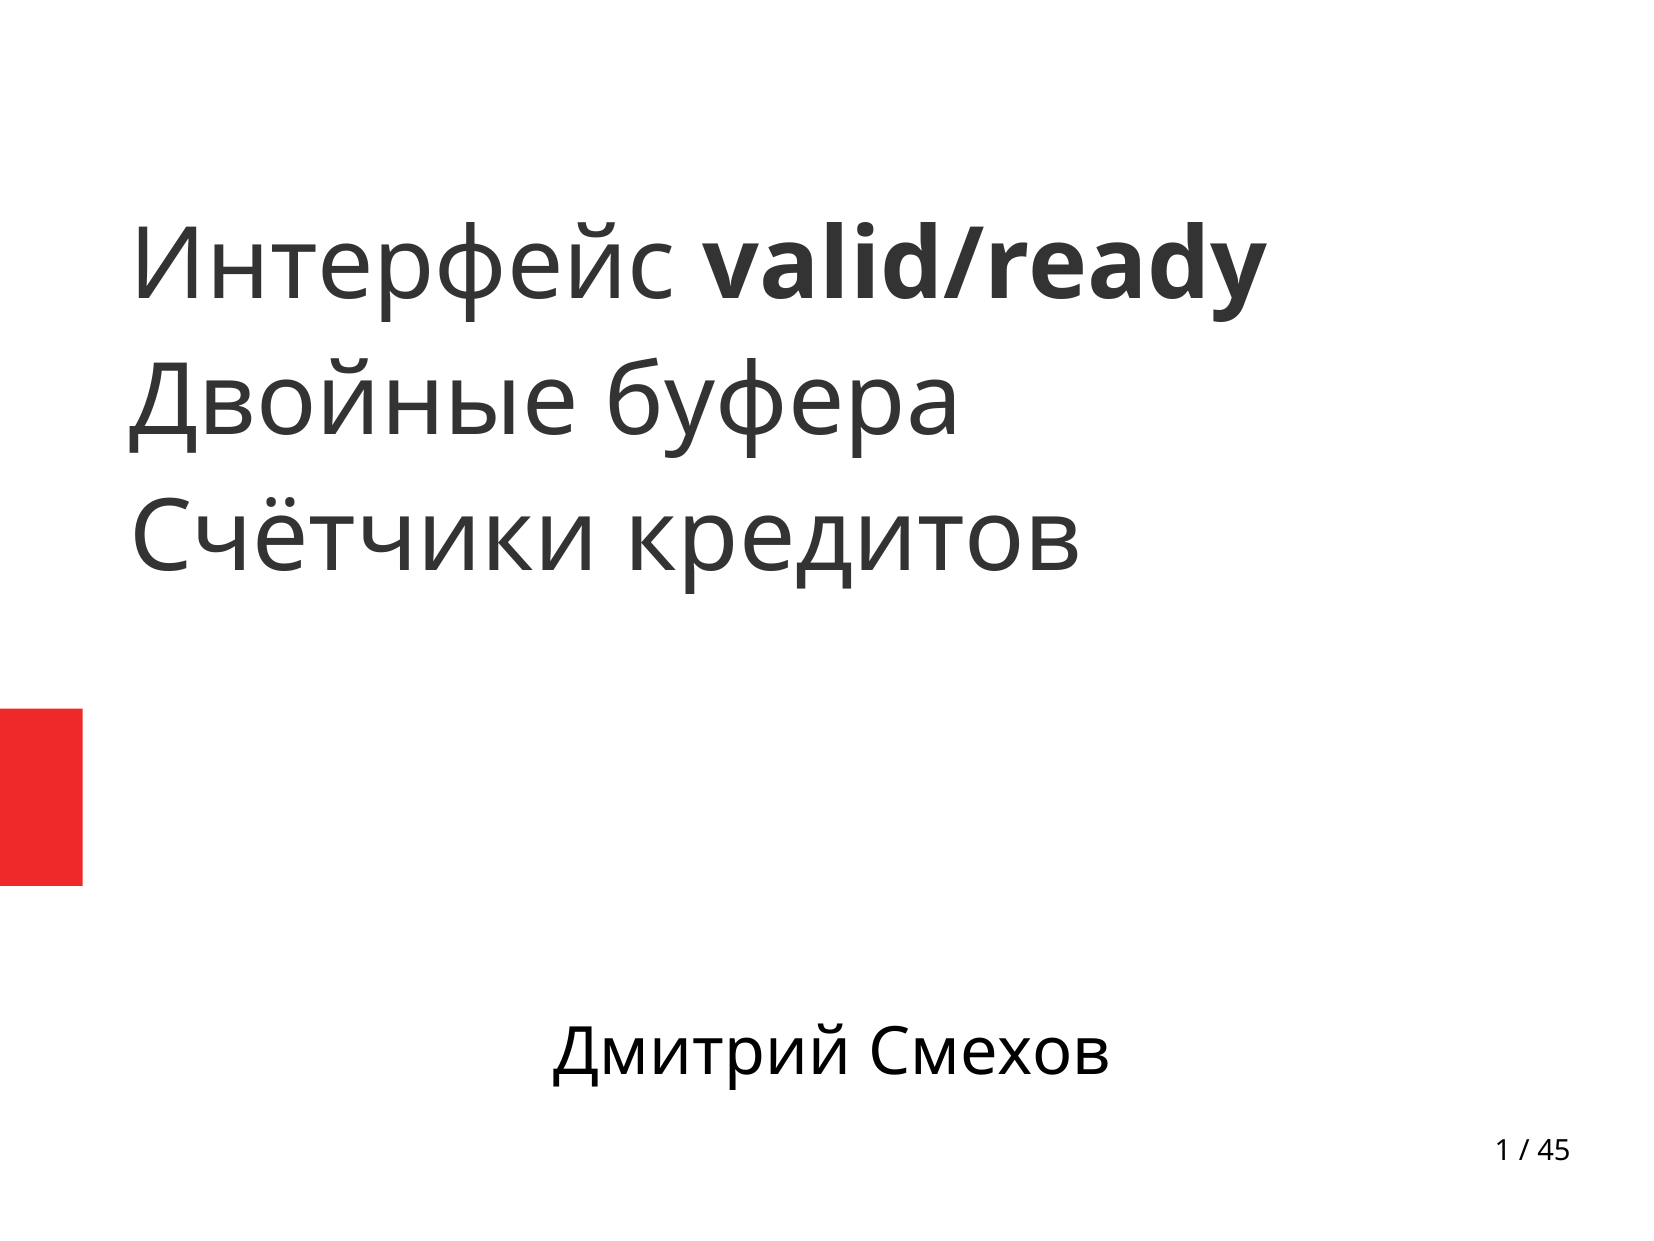

# Интерфейс valid/ready Двойные буфера Счётчики кредитов
Дмитрий Смехов
1